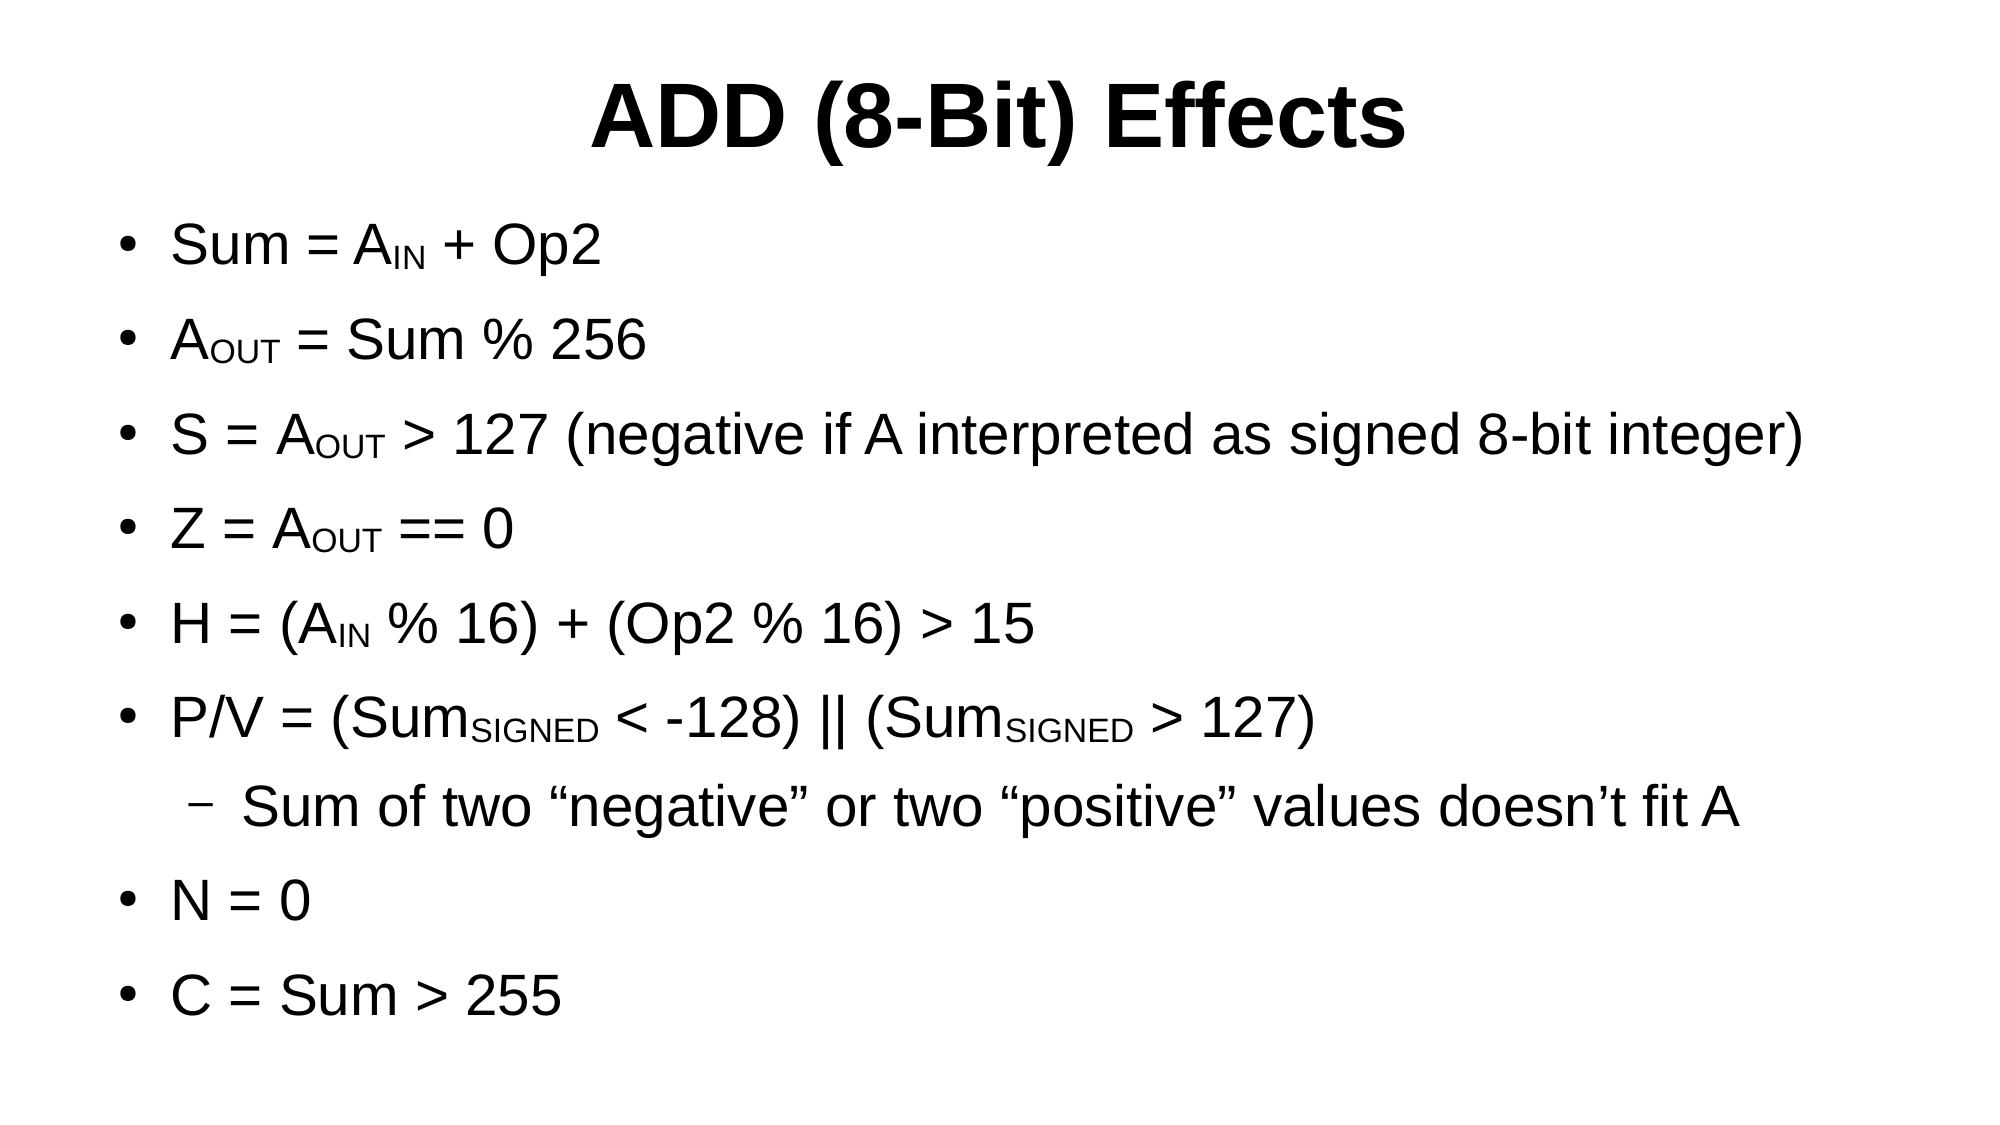

# ADD (8-Bit) Effects
Sum = AIN + Op2
AOUT = Sum % 256
S = AOUT > 127 (negative if A interpreted as signed 8-bit integer)
Z = AOUT == 0
H = (AIN % 16) + (Op2 % 16) > 15
P/V = (SumSIGNED < -128) || (SumSIGNED > 127)
Sum of two “negative” or two “positive” values doesn’t fit A
N = 0
C = Sum > 255